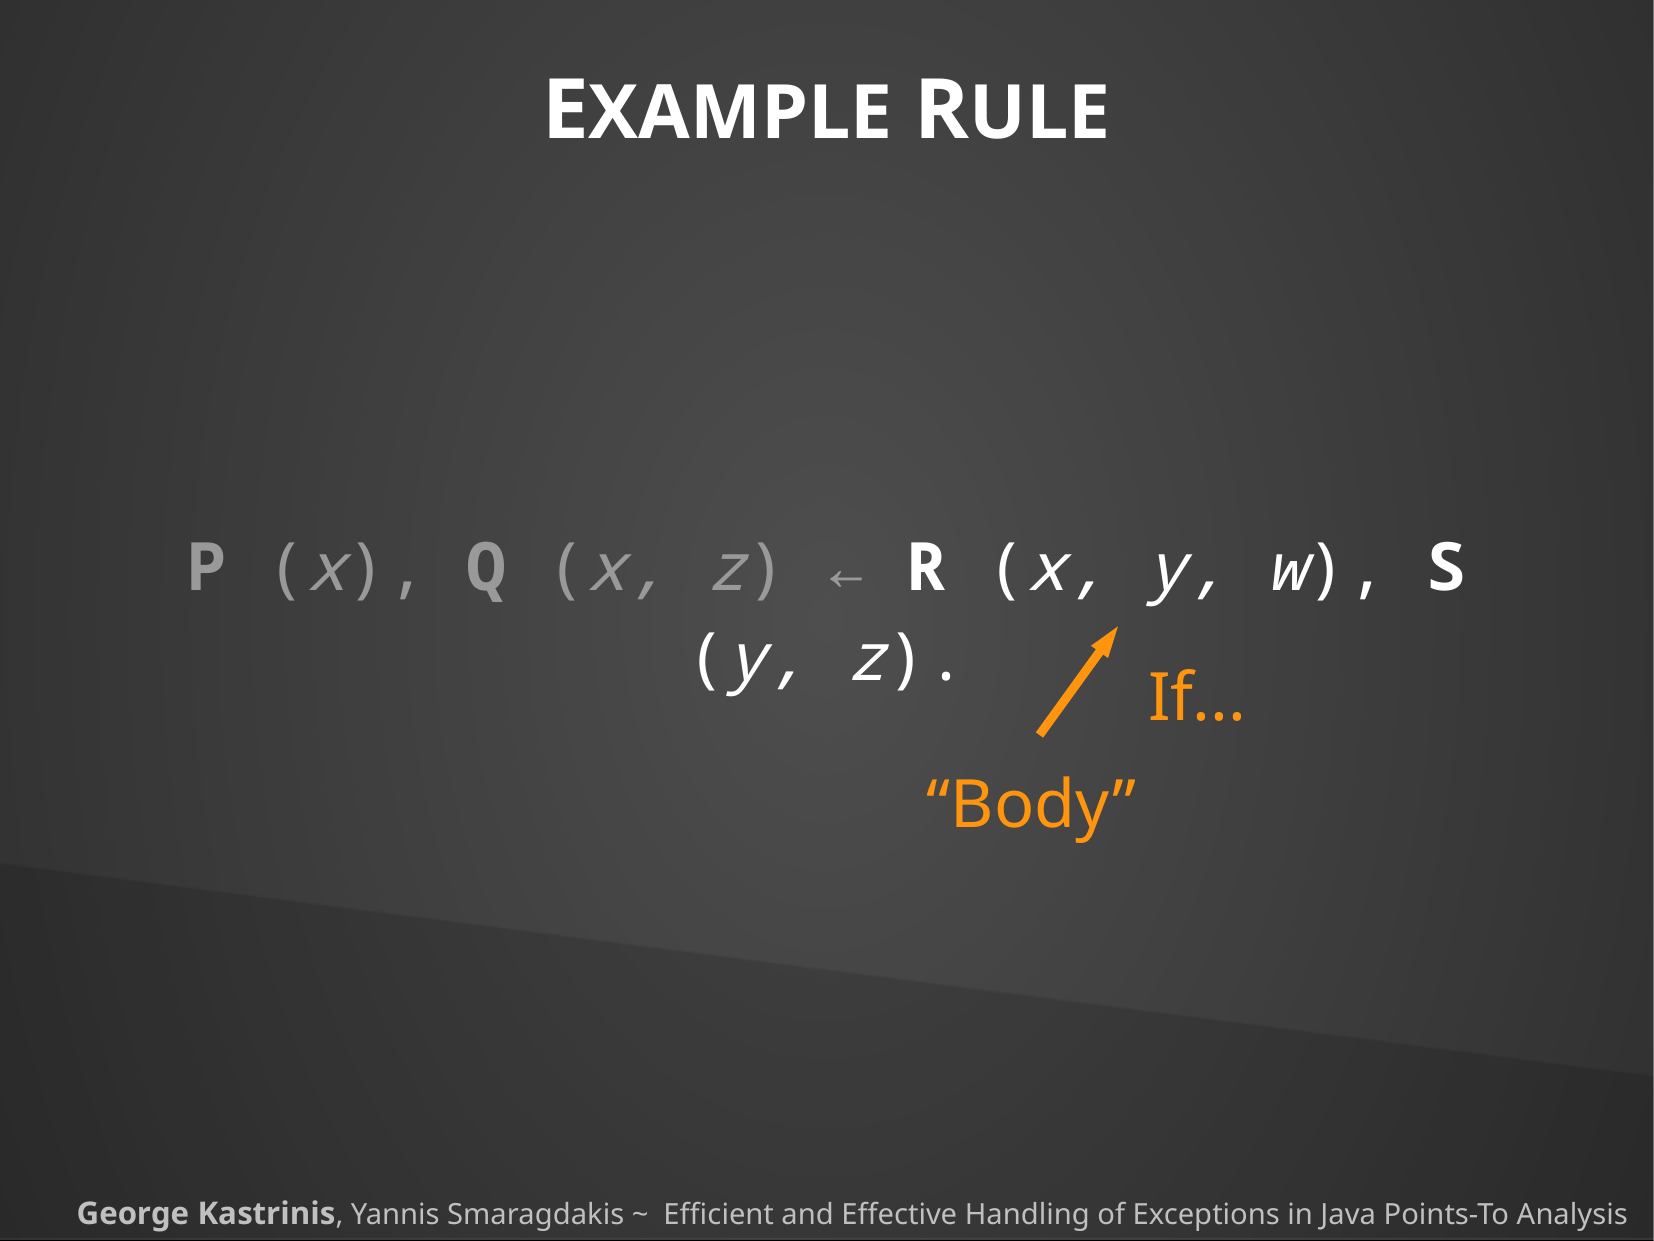

EXAMPLE RULE
P (x), Q (x, z) ← R (x, y, w), S (y, z).
If...
“Body”